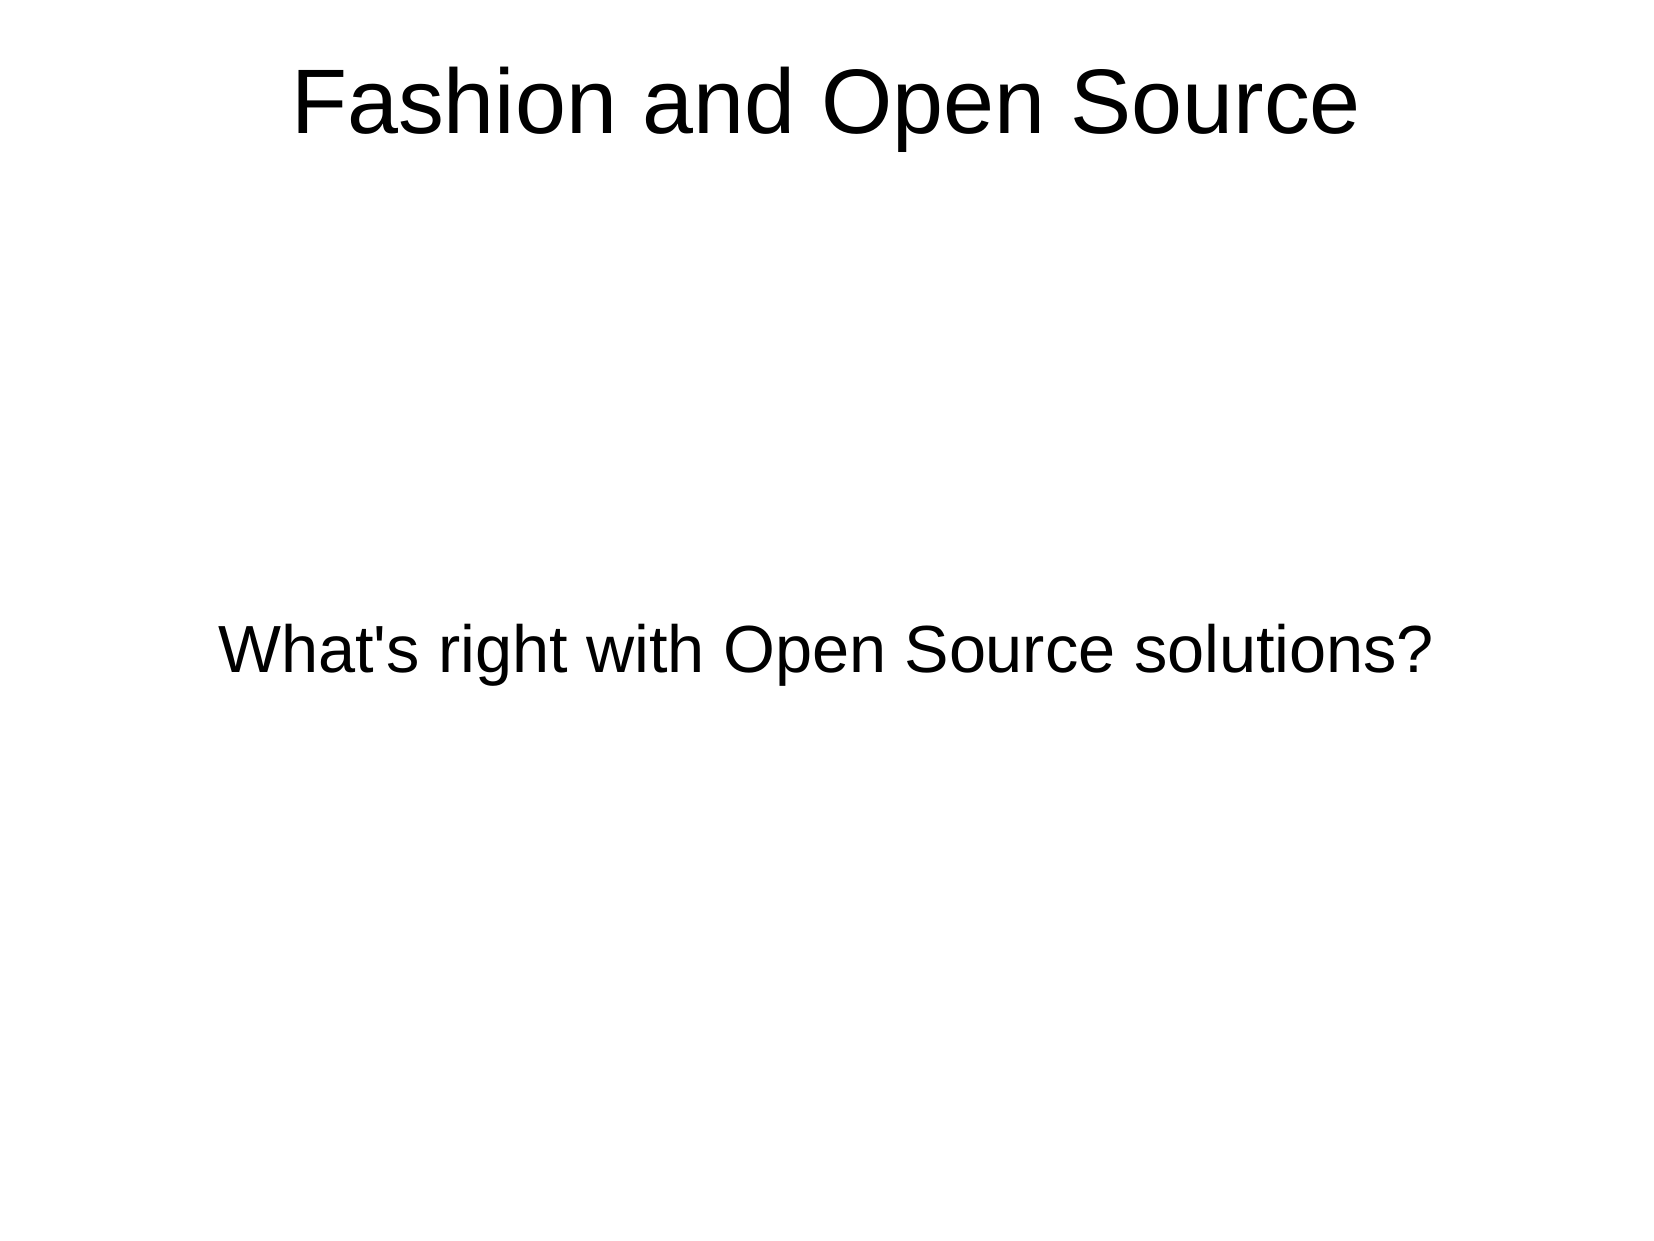

# Fashion and Open Source
What's right with Open Source solutions?